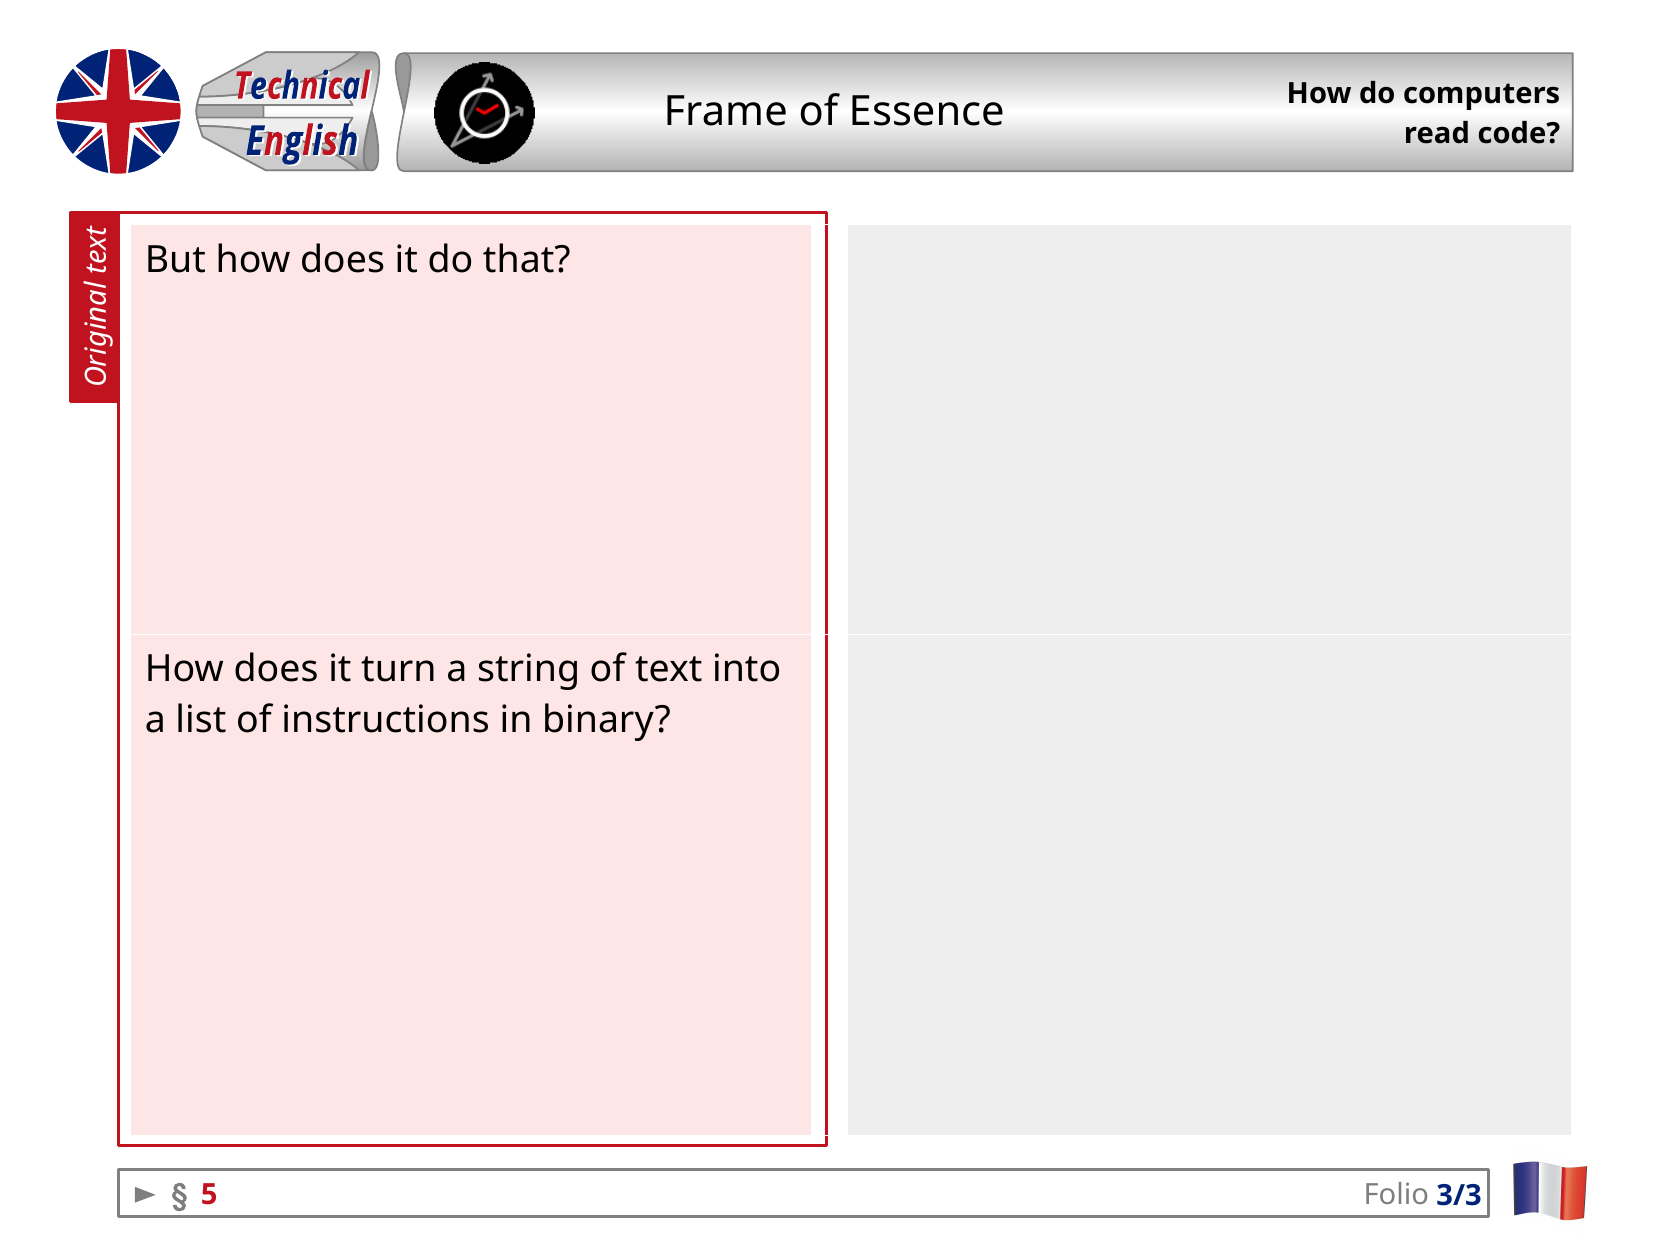

#
| But how does it do that? | | |
| --- | --- | --- |
| How does it turn a string of text into a list of instructions in binary? | | |
5
3/3